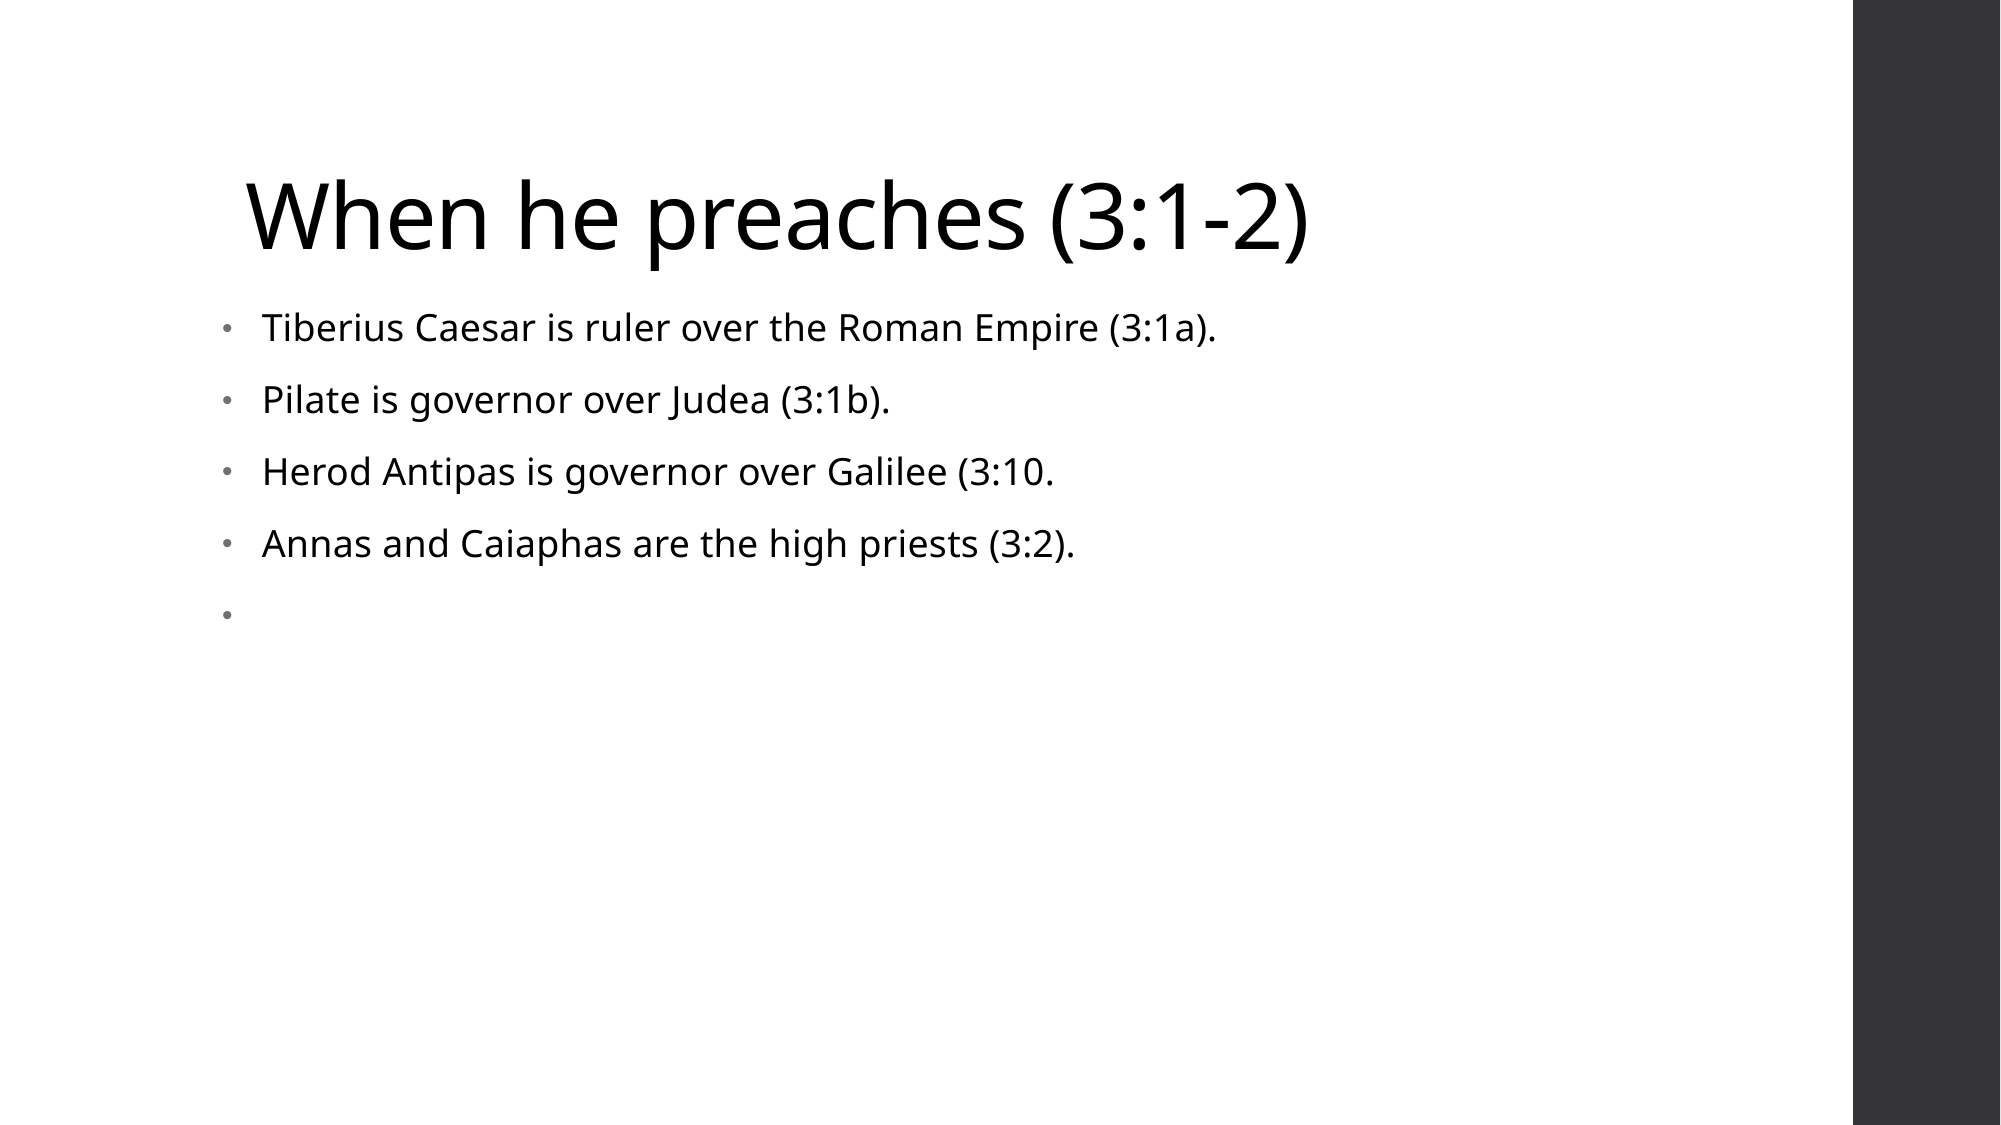

# When he preaches (3:1-2)
 Tiberius Caesar is ruler over the Roman Empire (3:1a).
 Pilate is governor over Judea (3:1b).
 Herod Antipas is governor over Galilee (3:10.
 Annas and Caiaphas are the high priests (3:2).